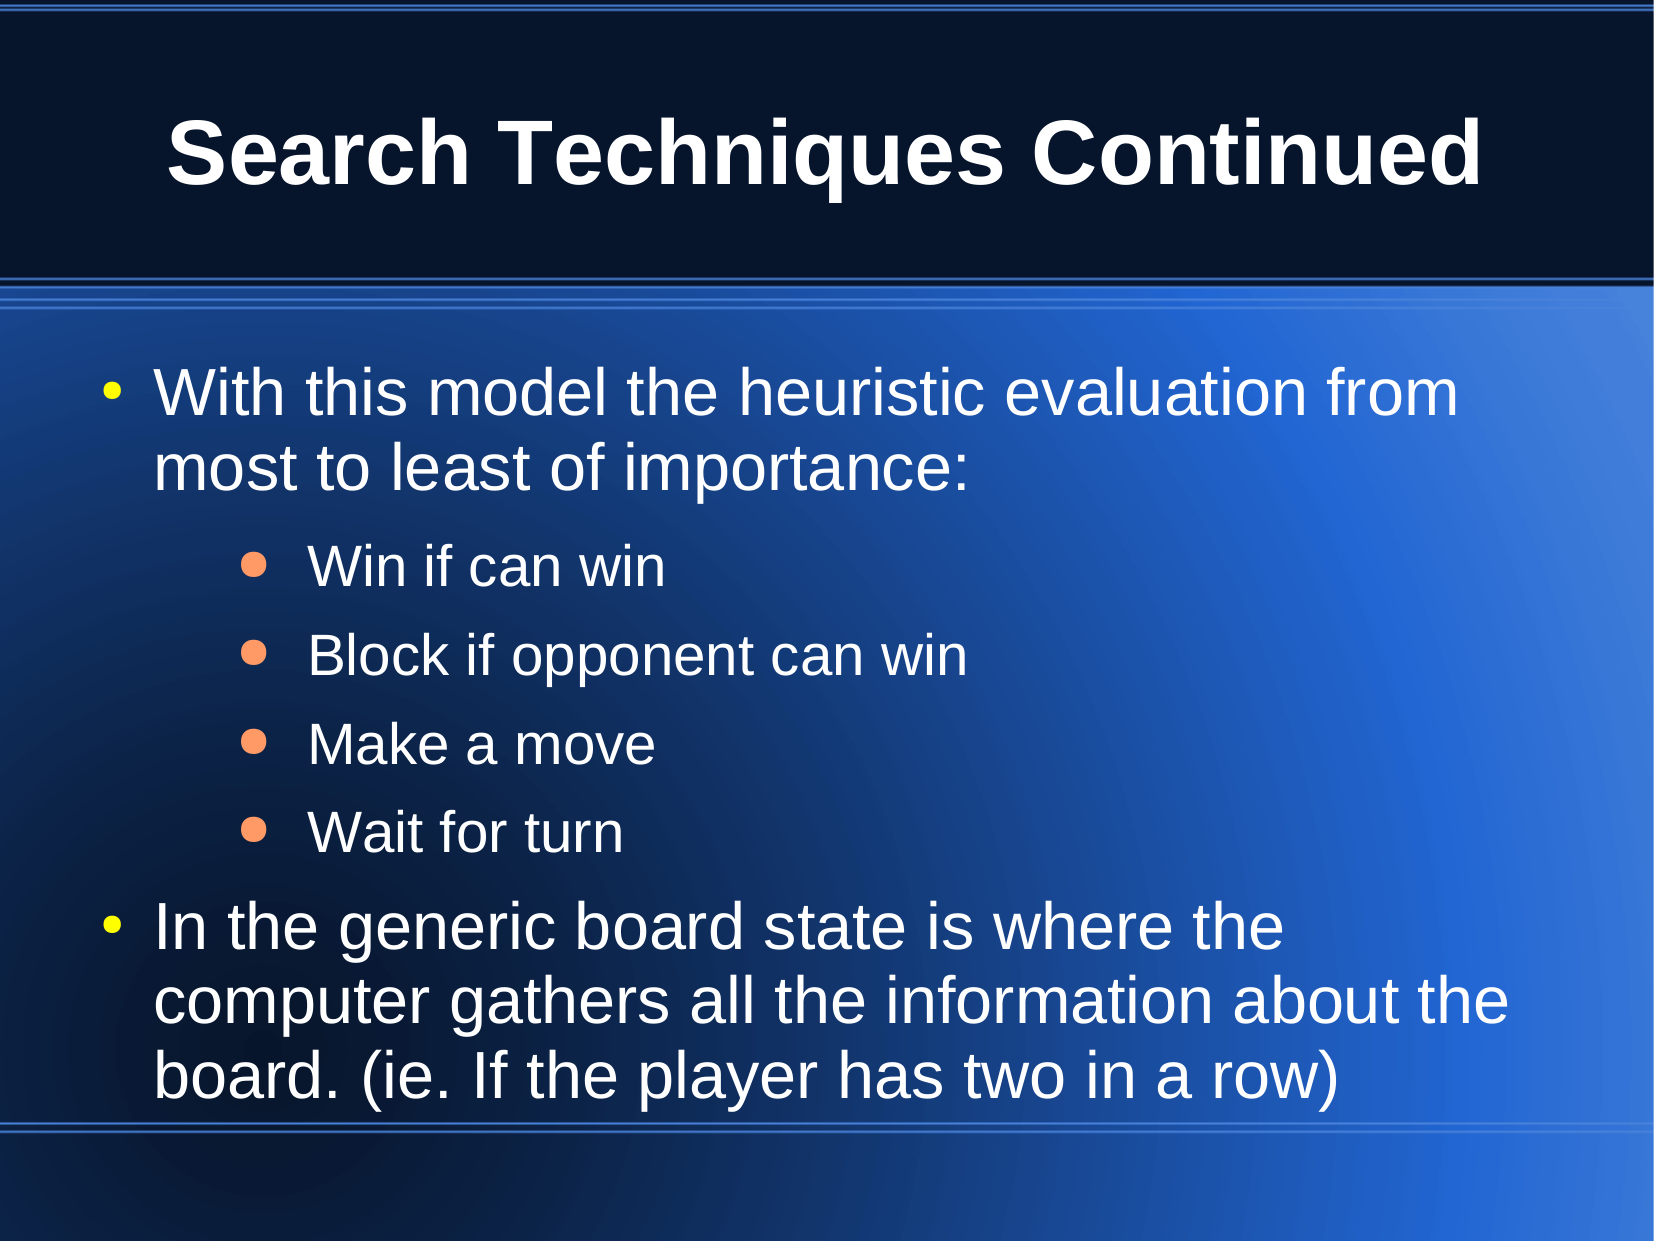

# Search Techniques Continued
With this model the heuristic evaluation from most to least of importance:
Win if can win
Block if opponent can win
Make a move
Wait for turn
In the generic board state is where the computer gathers all the information about the board. (ie. If the player has two in a row)